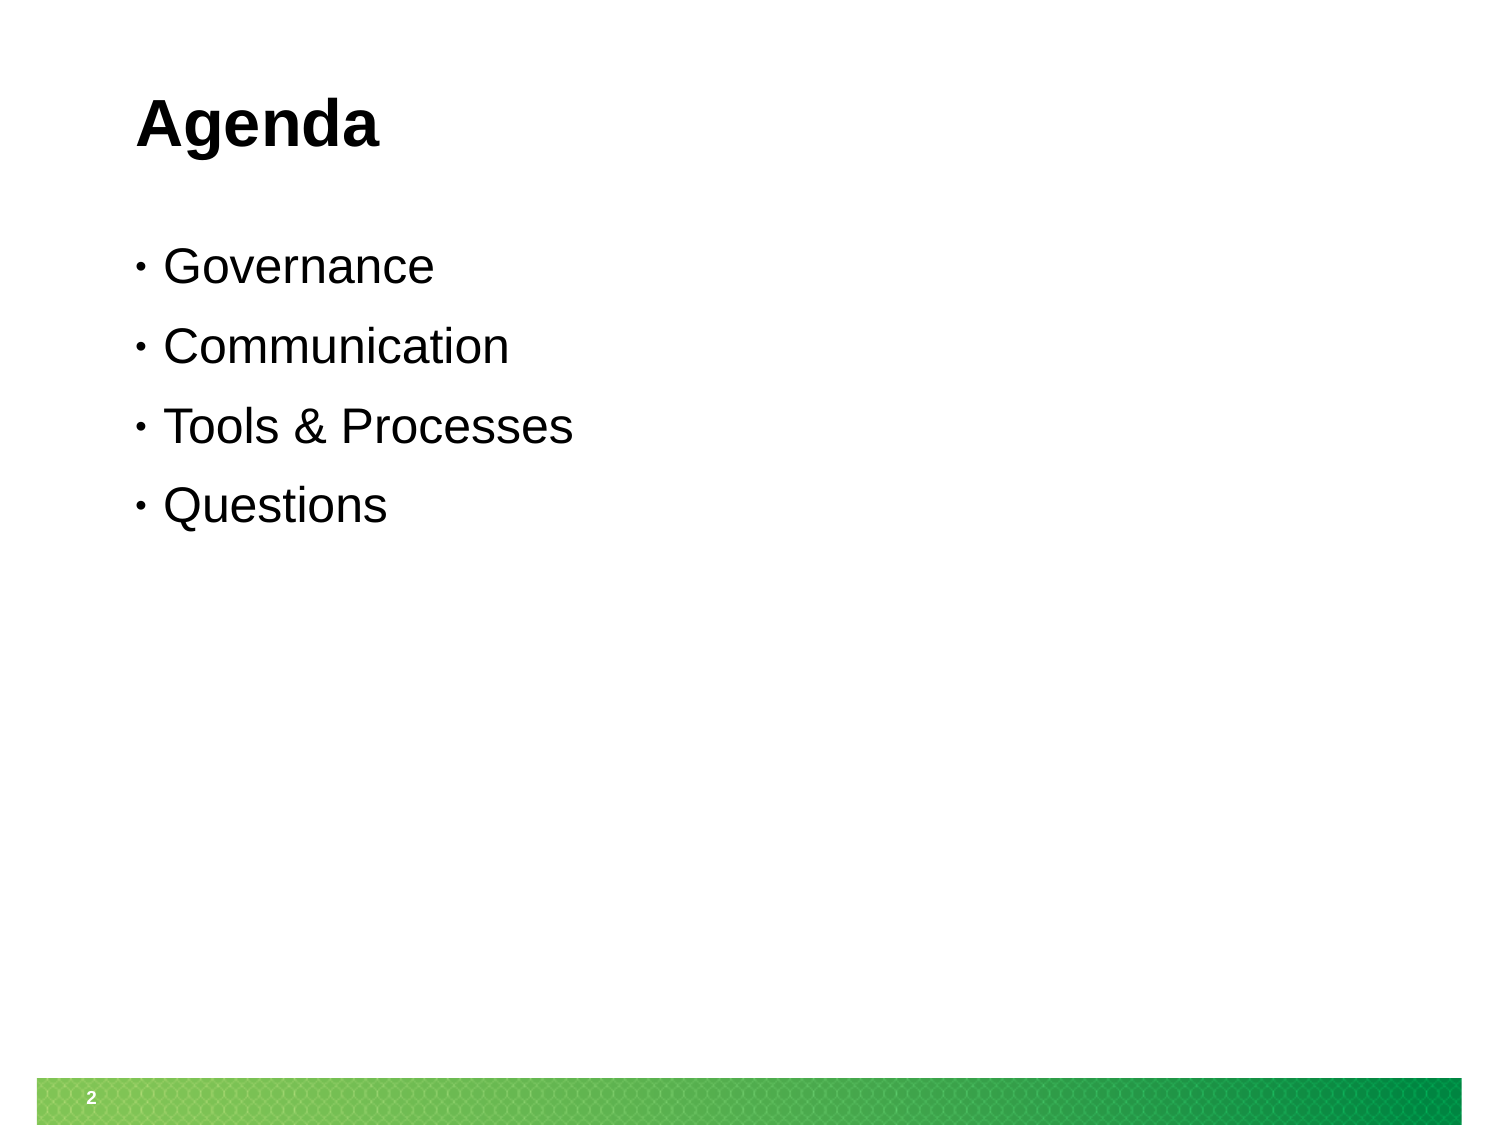

# Agenda
Governance
Communication
Tools & Processes
Questions